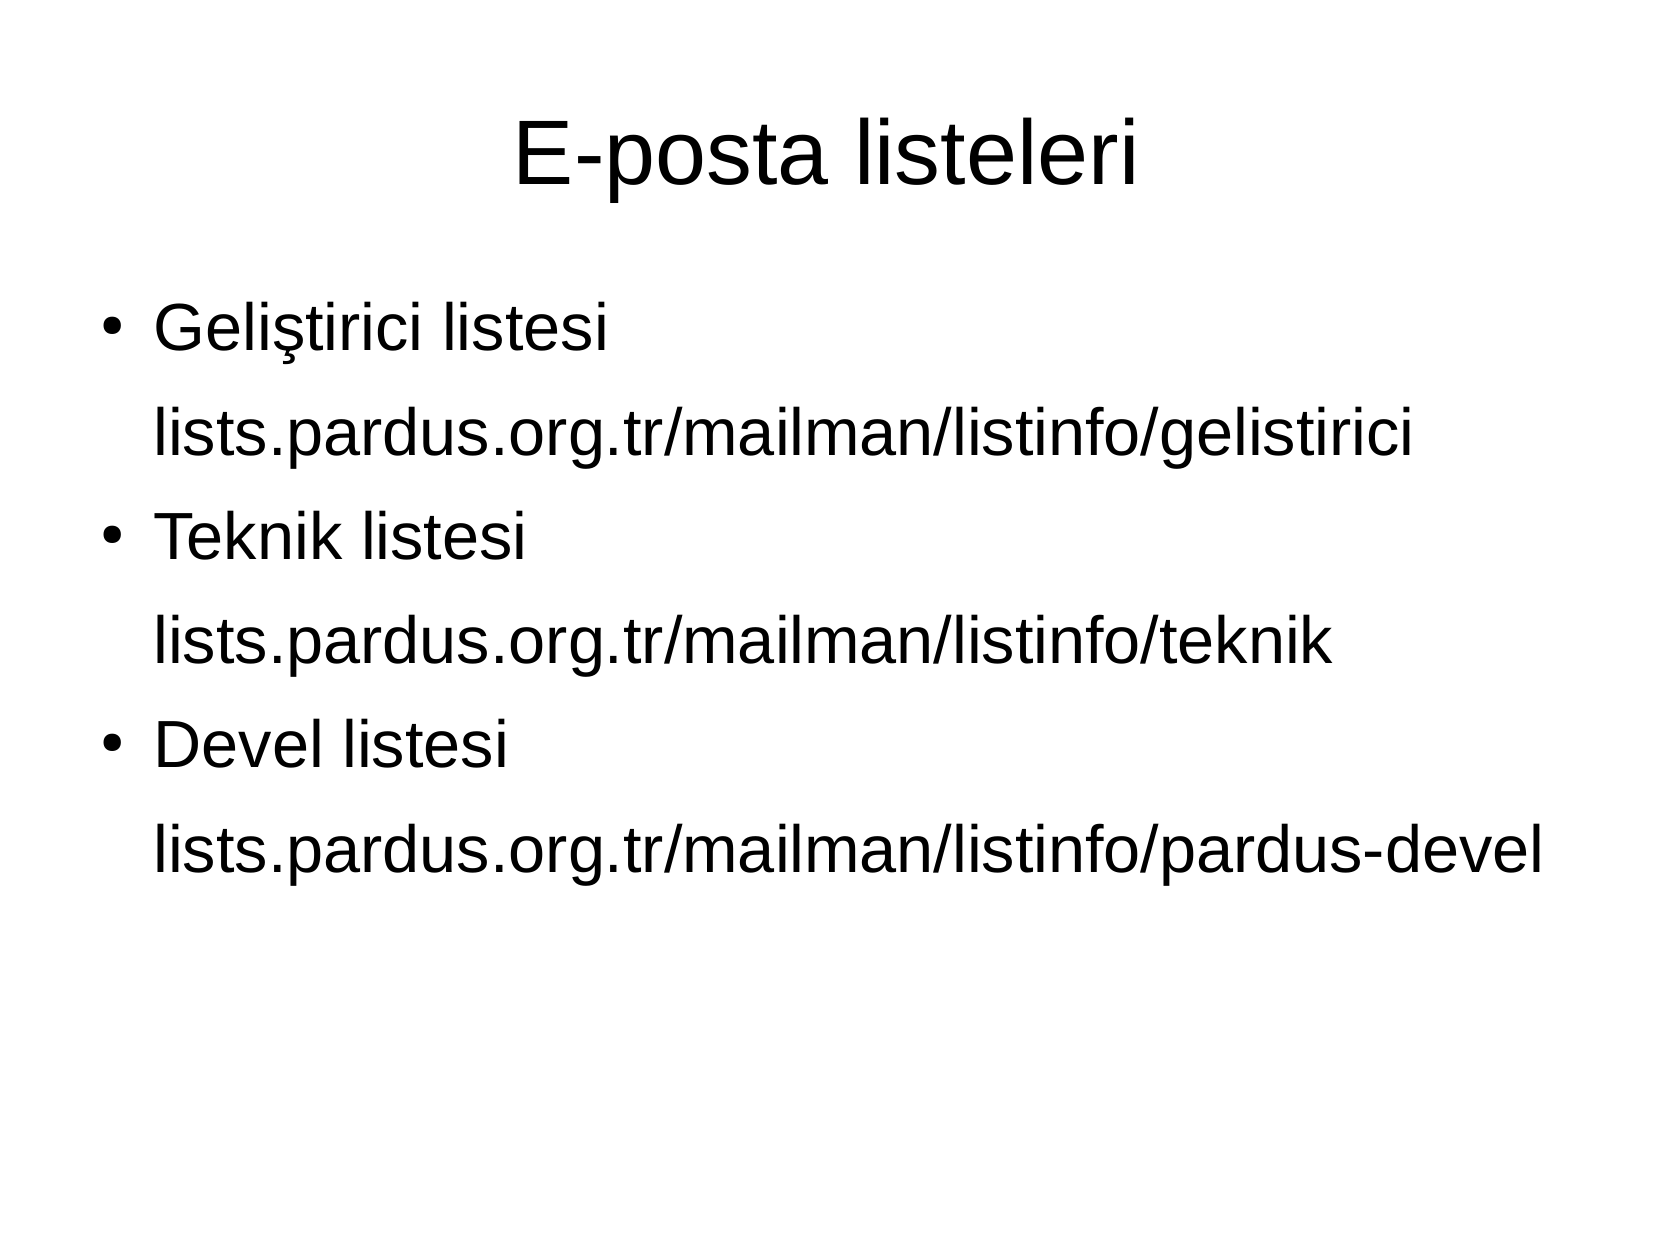

# E-posta listeleri
Geliştirici listesi
lists.pardus.org.tr/mailman/listinfo/gelistirici
Teknik listesi
lists.pardus.org.tr/mailman/listinfo/teknik
Devel listesi
lists.pardus.org.tr/mailman/listinfo/pardus-devel